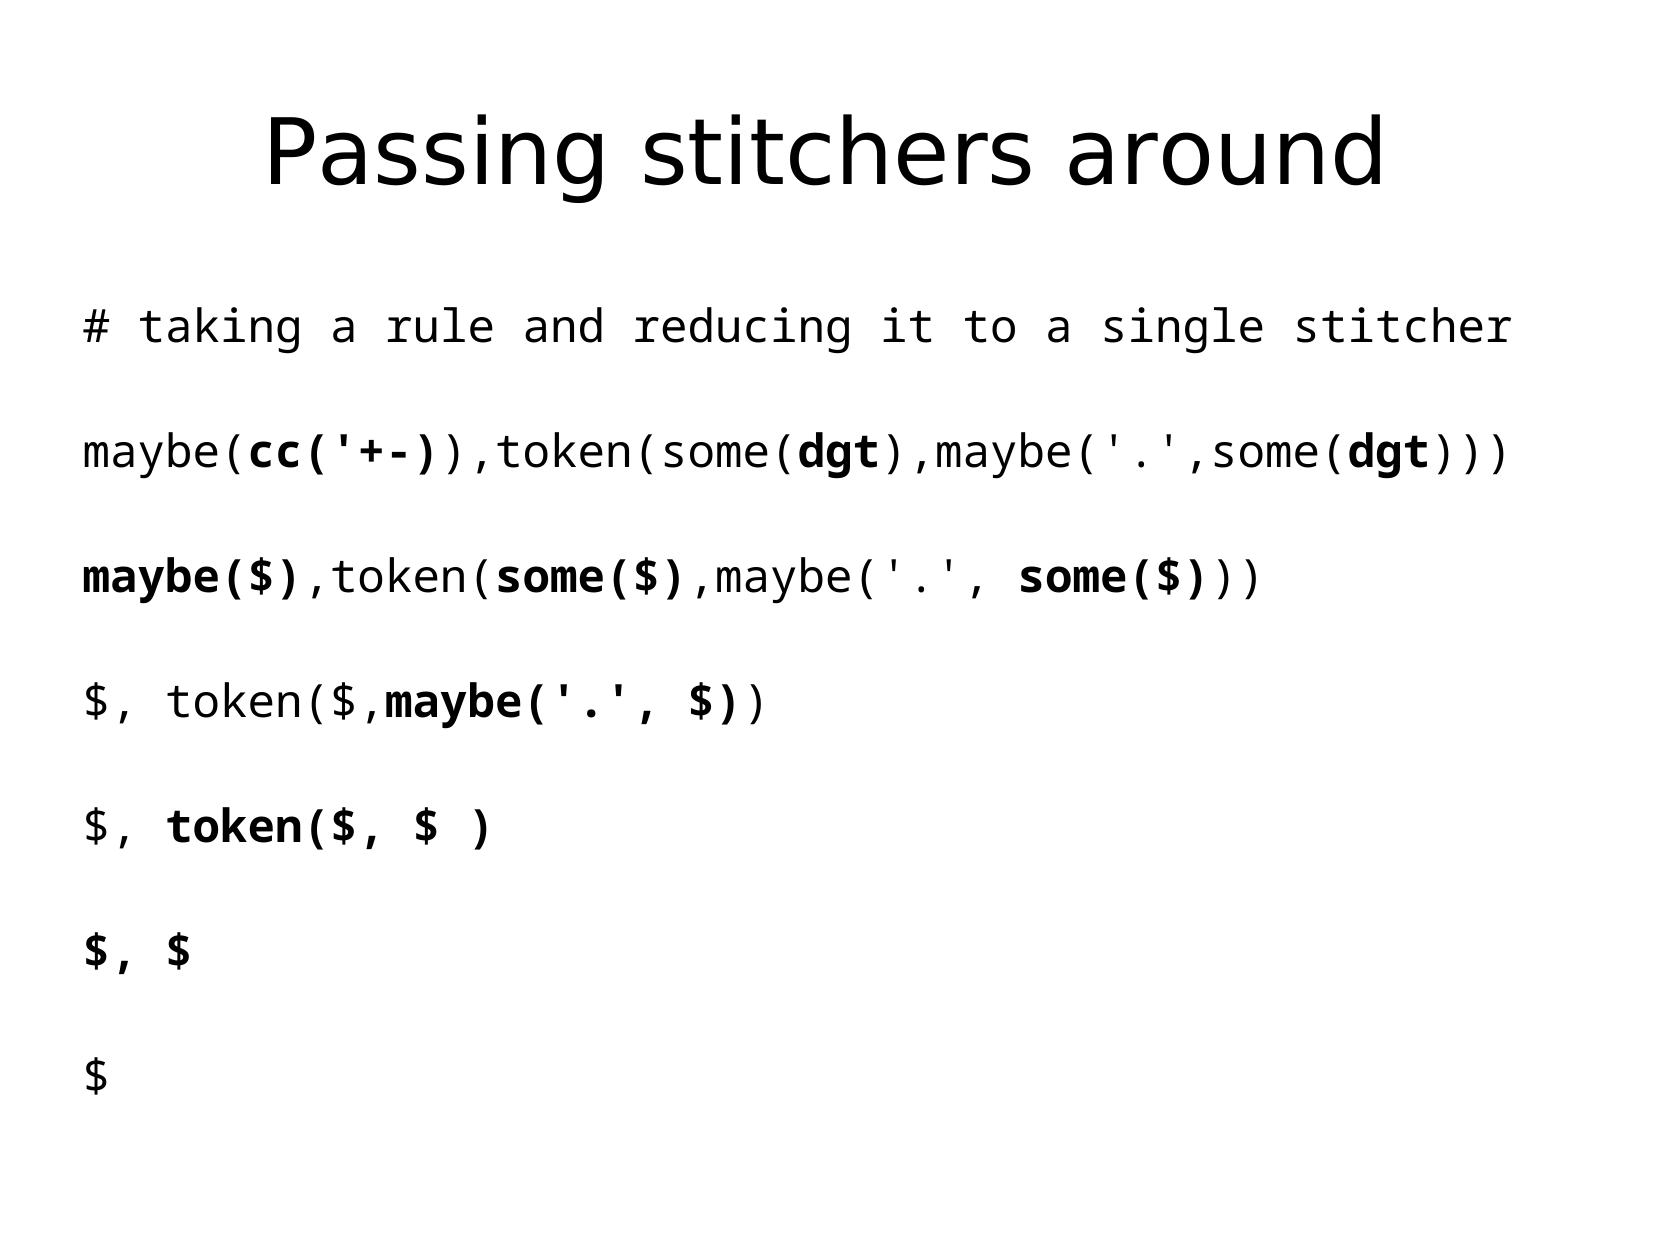

Passing stitchers around
# # taking a rule and reducing it to a single stitcher
maybe(cc('+-)),token(some(dgt),maybe('.',some(dgt)))
maybe($),token(some($),maybe('.', some($)))
$, token($,maybe('.', $))
$, token($, $ )
$, $
$